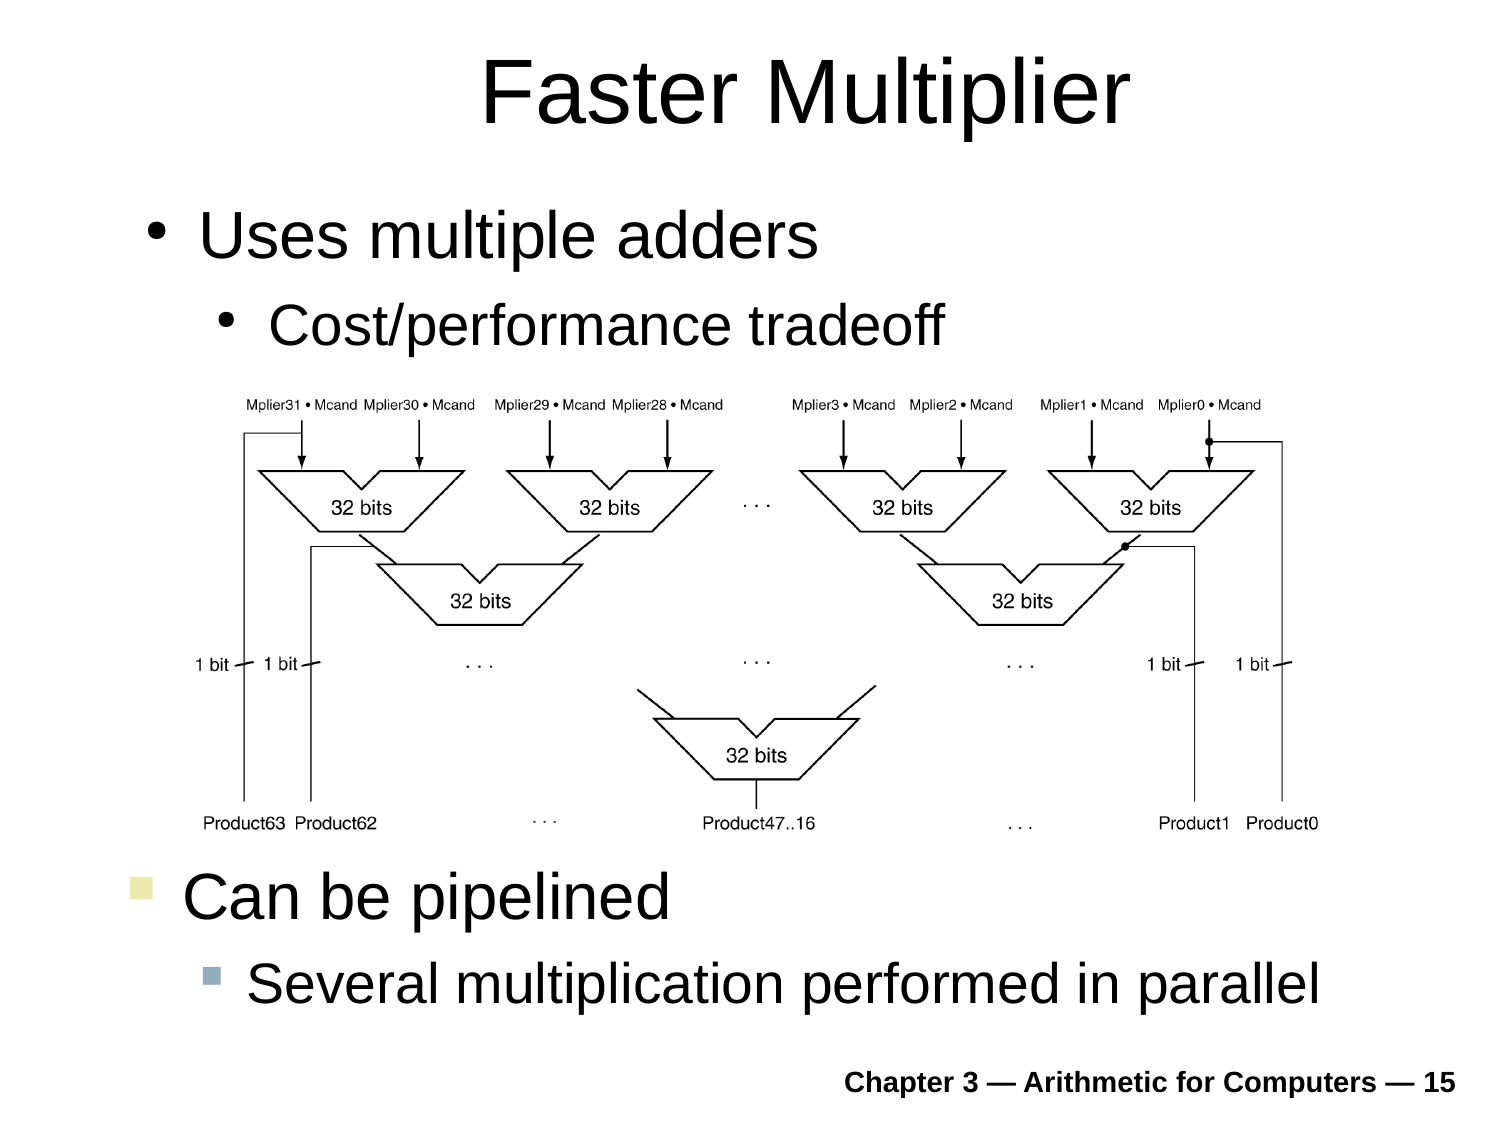

# Faster Multiplier
Uses multiple adders
Cost/performance tradeoff
Can be pipelined
Several multiplication performed in parallel
Chapter 3 — Arithmetic for Computers —